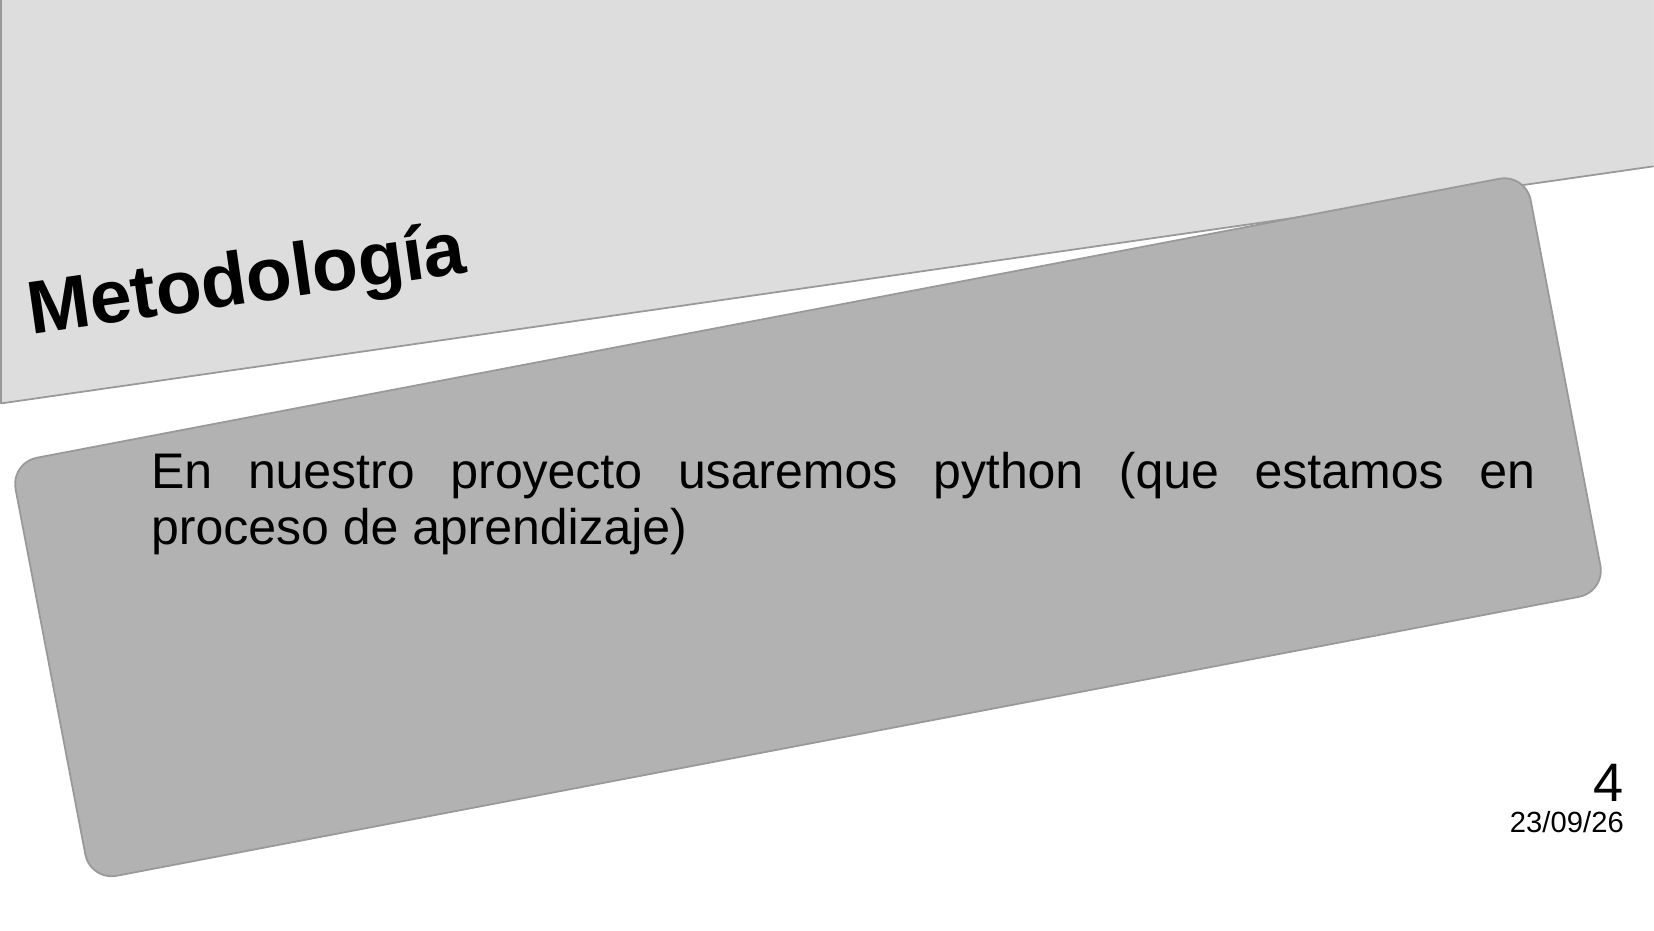

# Metodología
En nuestro proyecto usaremos python (que estamos en proceso de aprendizaje)
4